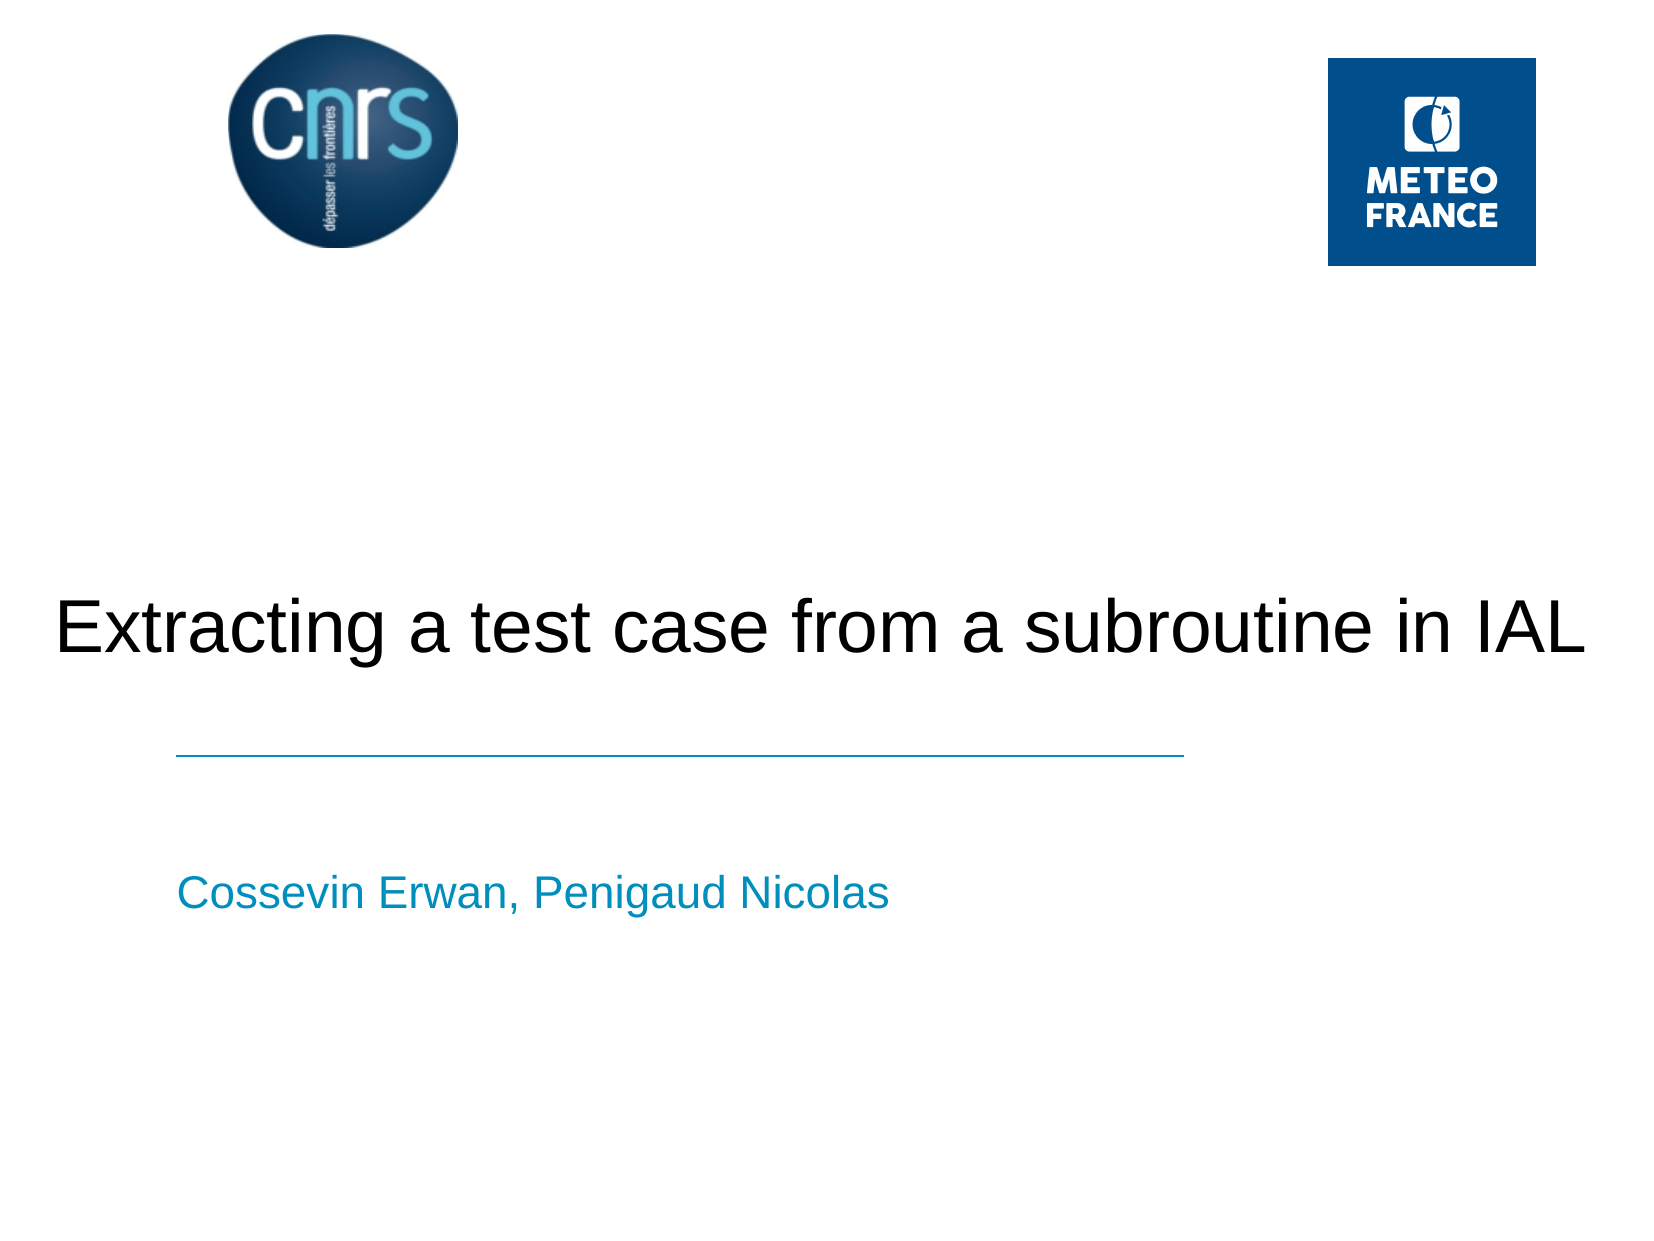

# Extracting a test case from a subroutine in IAL
Cossevin Erwan, Penigaud Nicolas